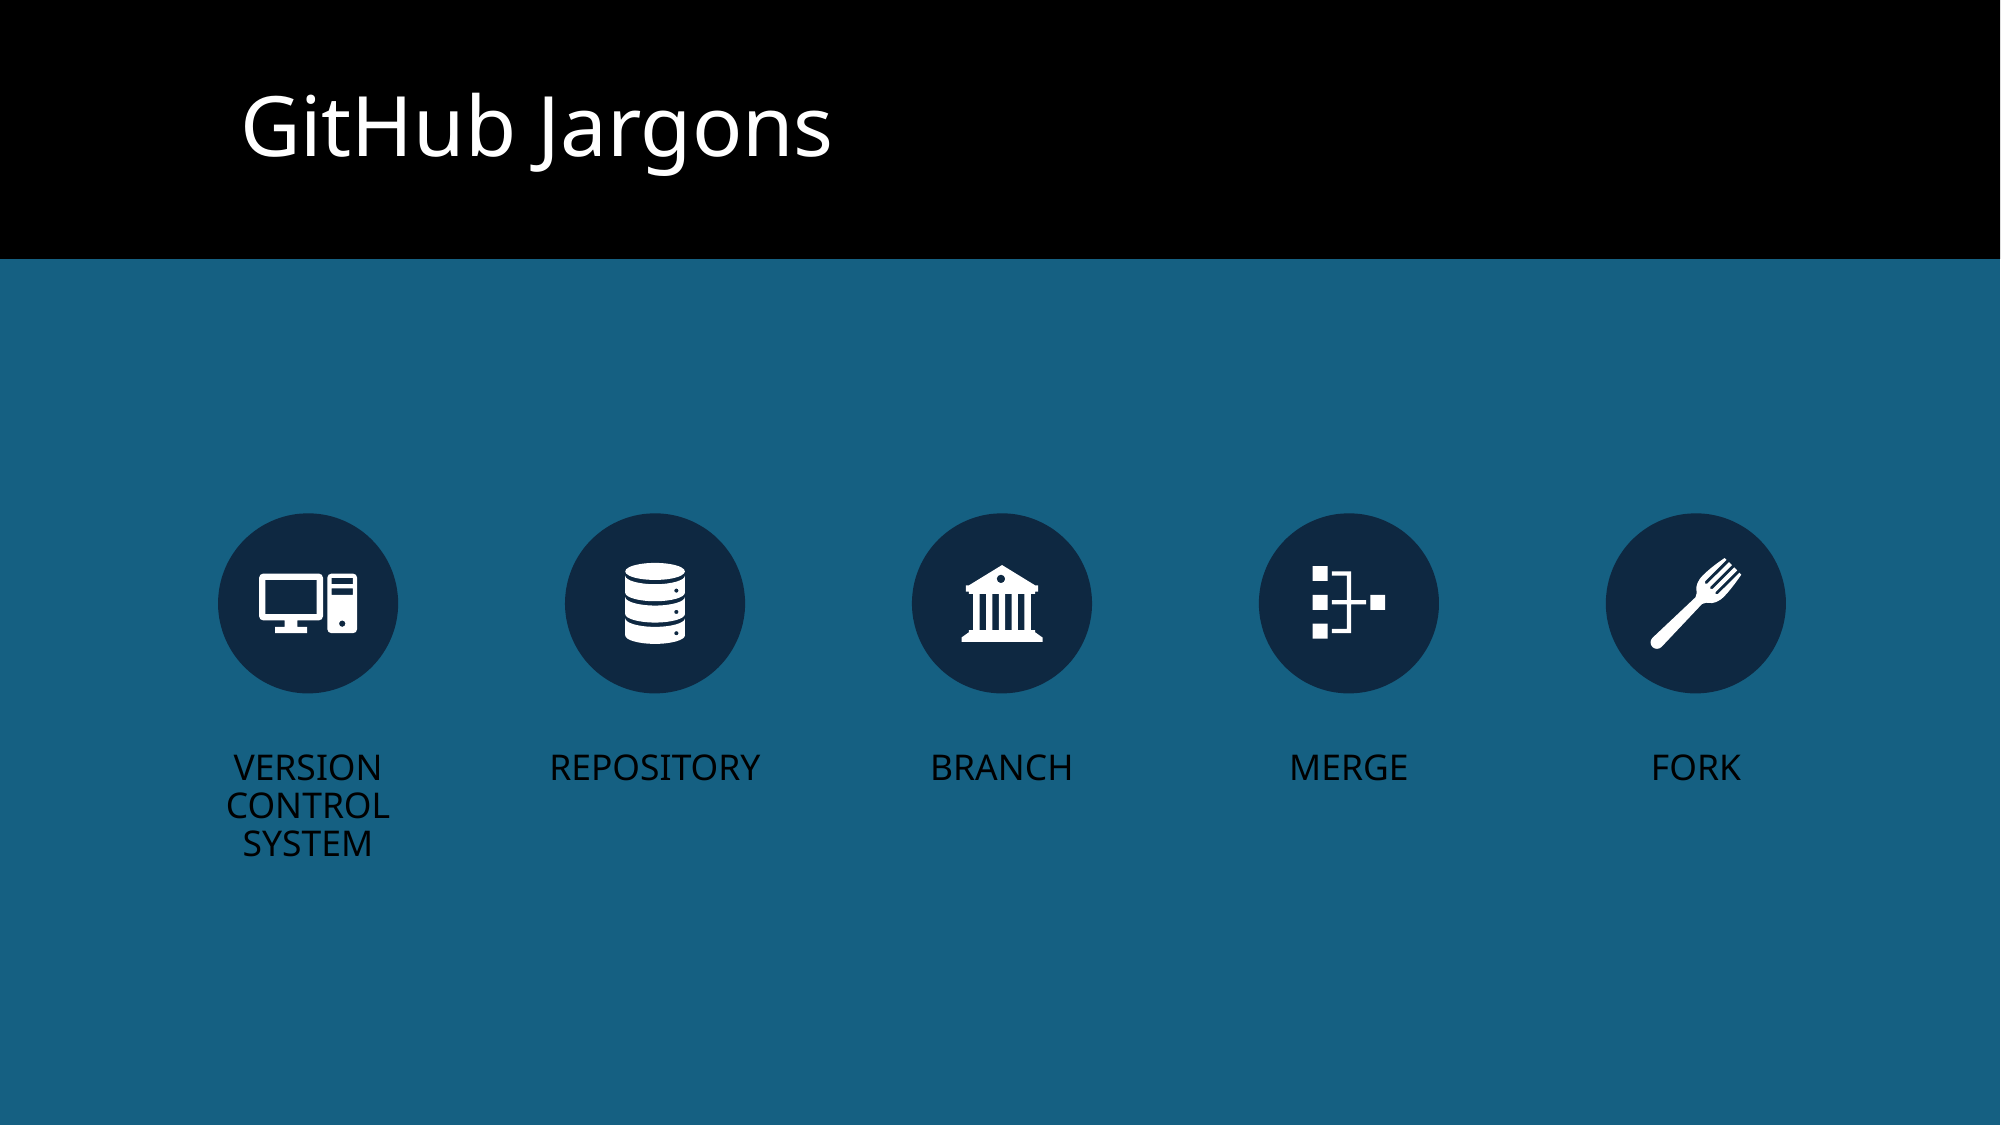

# GitHub Jargons
Version Control System
Repository
Branch
Merge
Fork